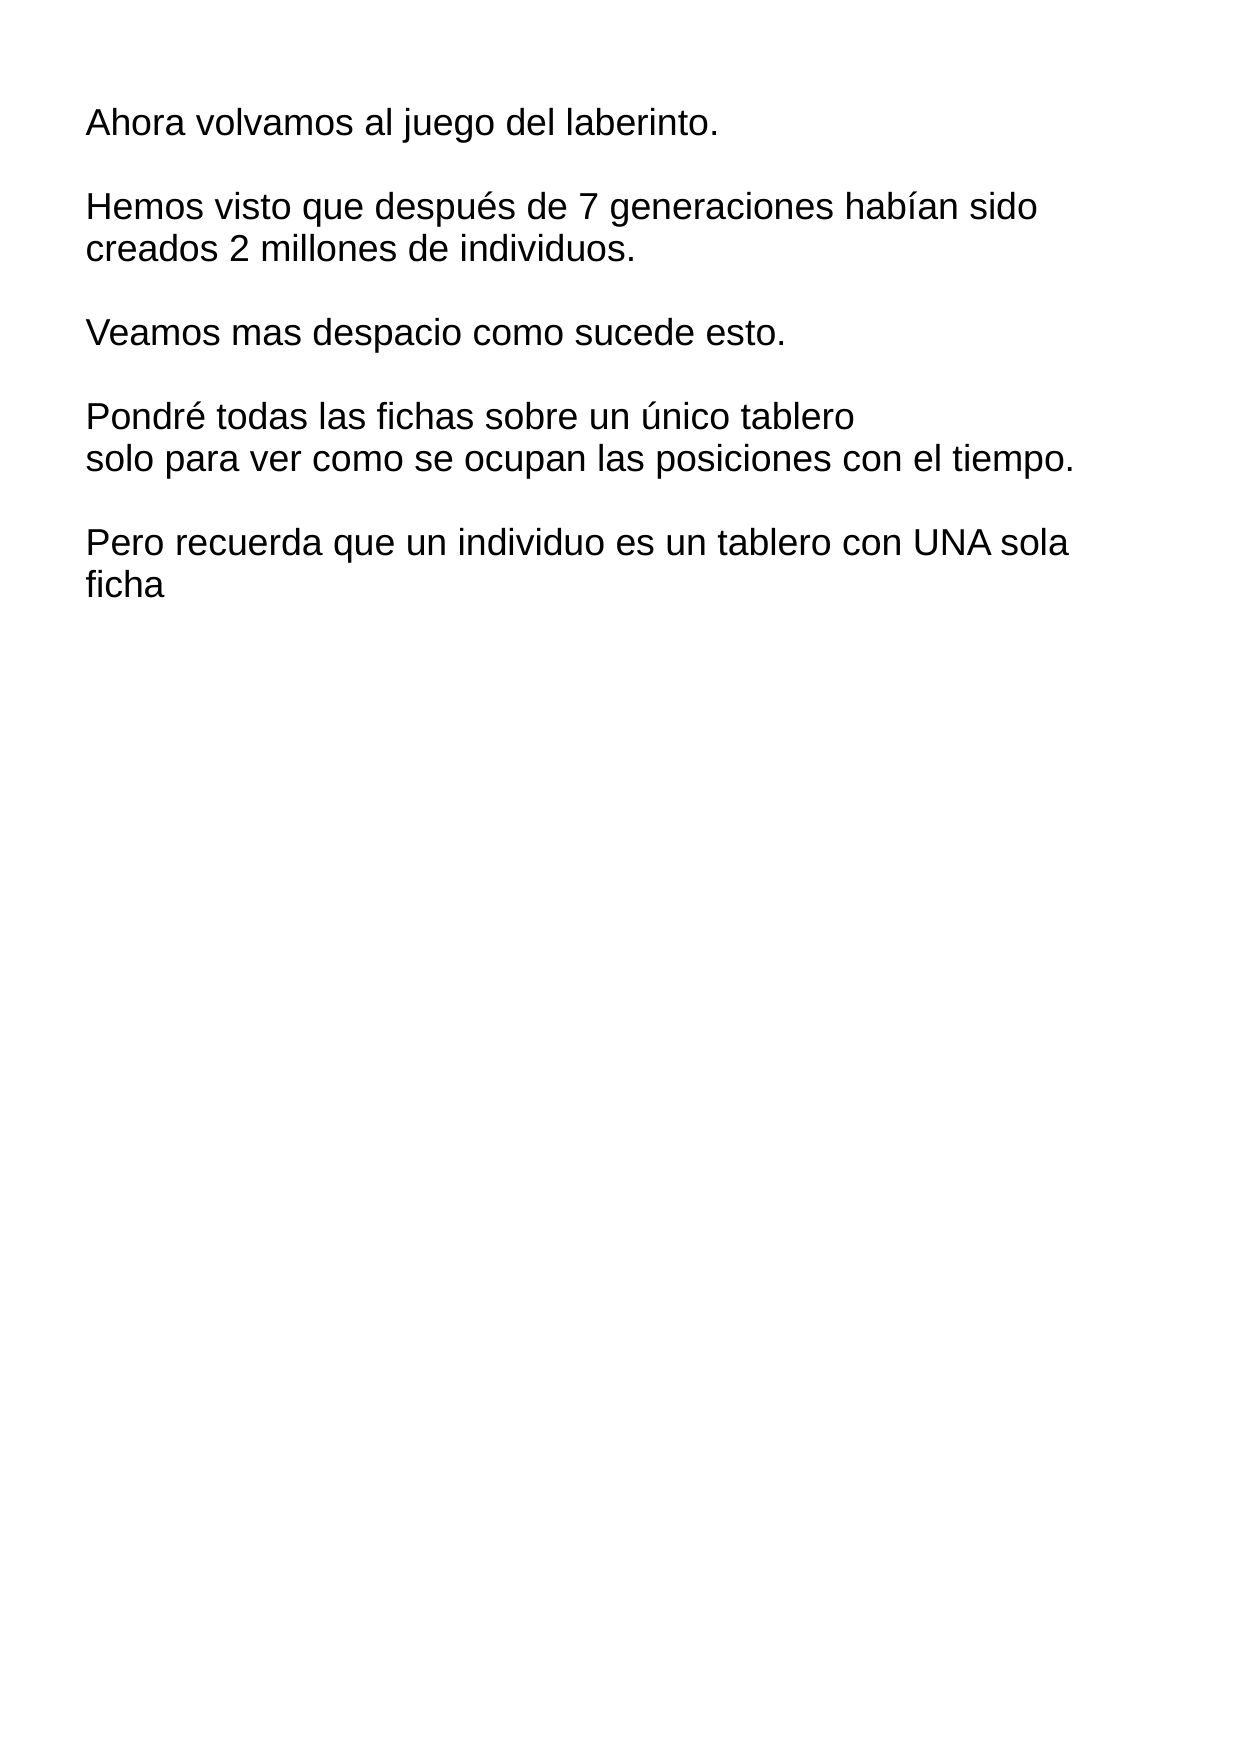

Ahora volvamos al juego del laberinto.
Hemos visto que después de 7 generaciones habían sido creados 2 millones de individuos.
Veamos mas despacio como sucede esto.
Pondré todas las fichas sobre un único tablero
solo para ver como se ocupan las posiciones con el tiempo.
Pero recuerda que un individuo es un tablero con UNA sola ficha